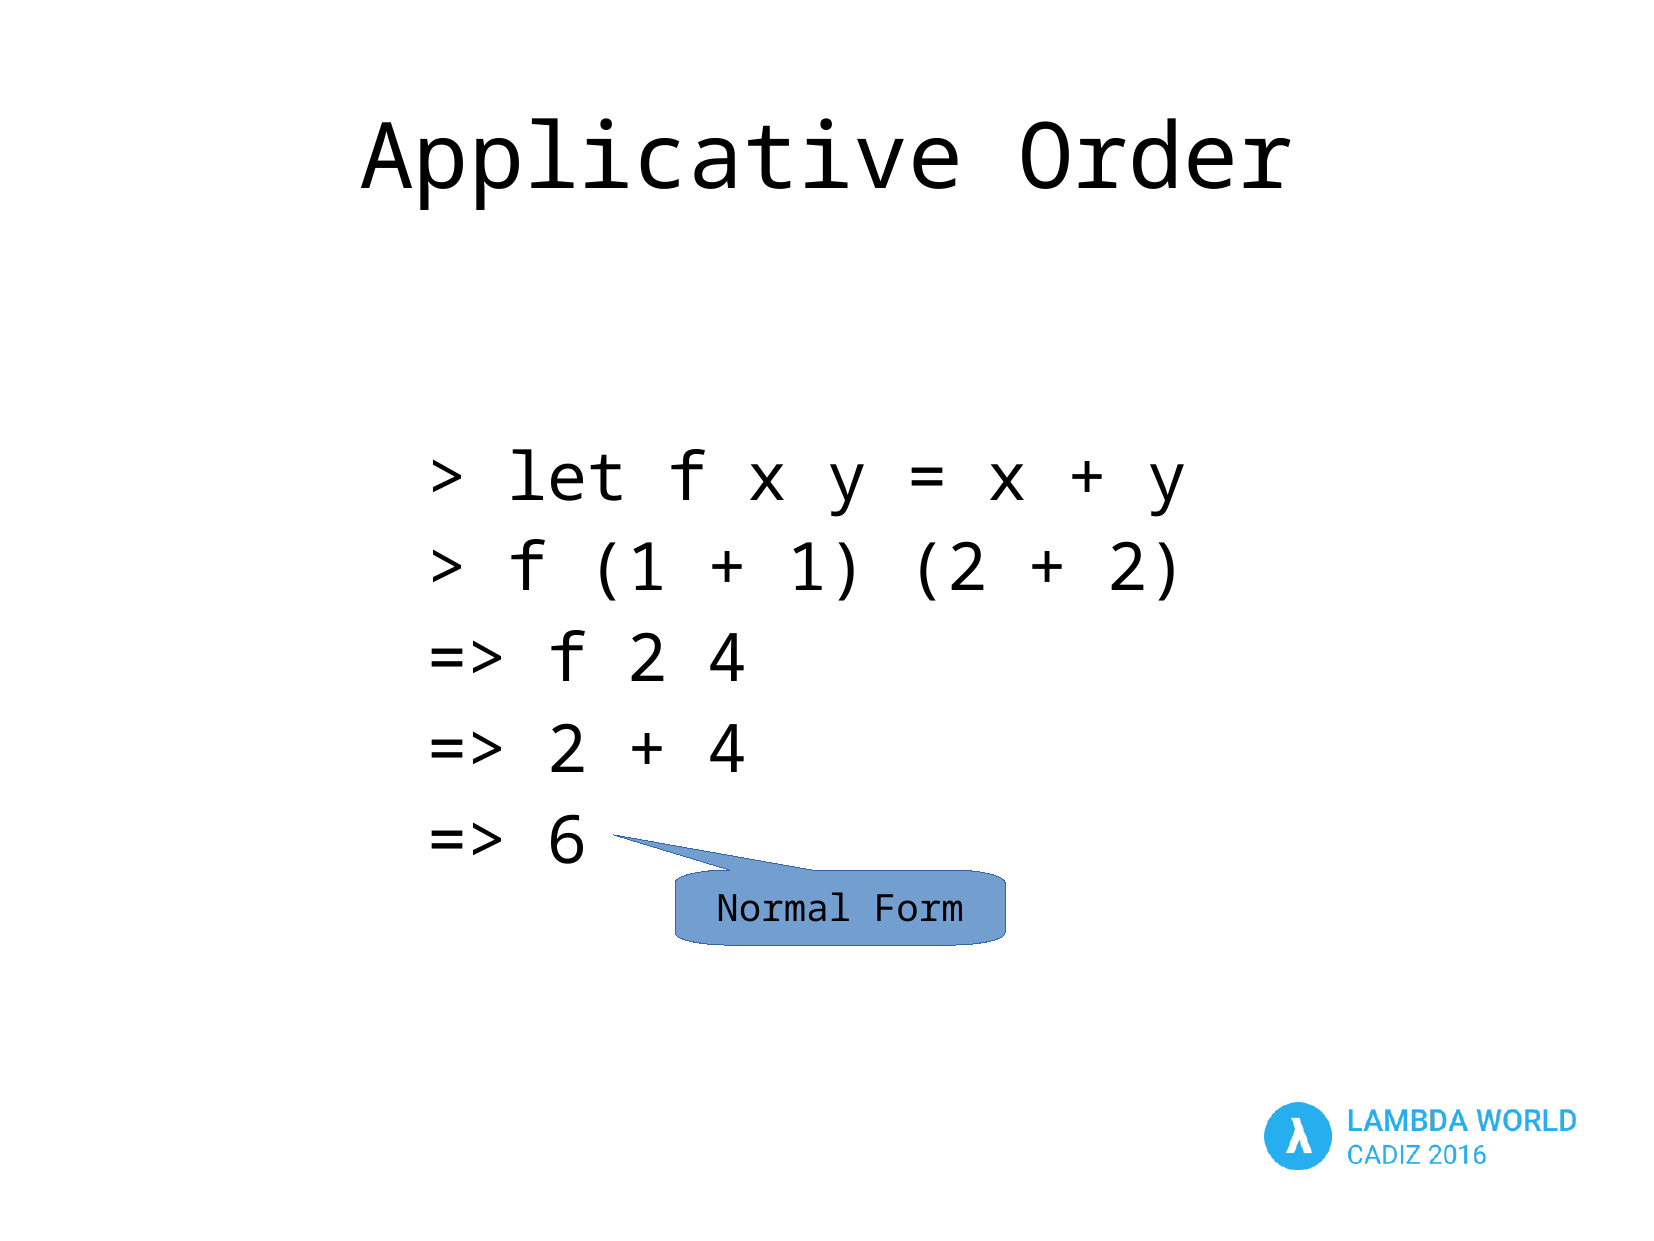

# Applicative Order
> let f x y = x + y
> f (1 + 1) (2 + 2) => f 2 4
=> 2 + 4
=> 6
Normal Form